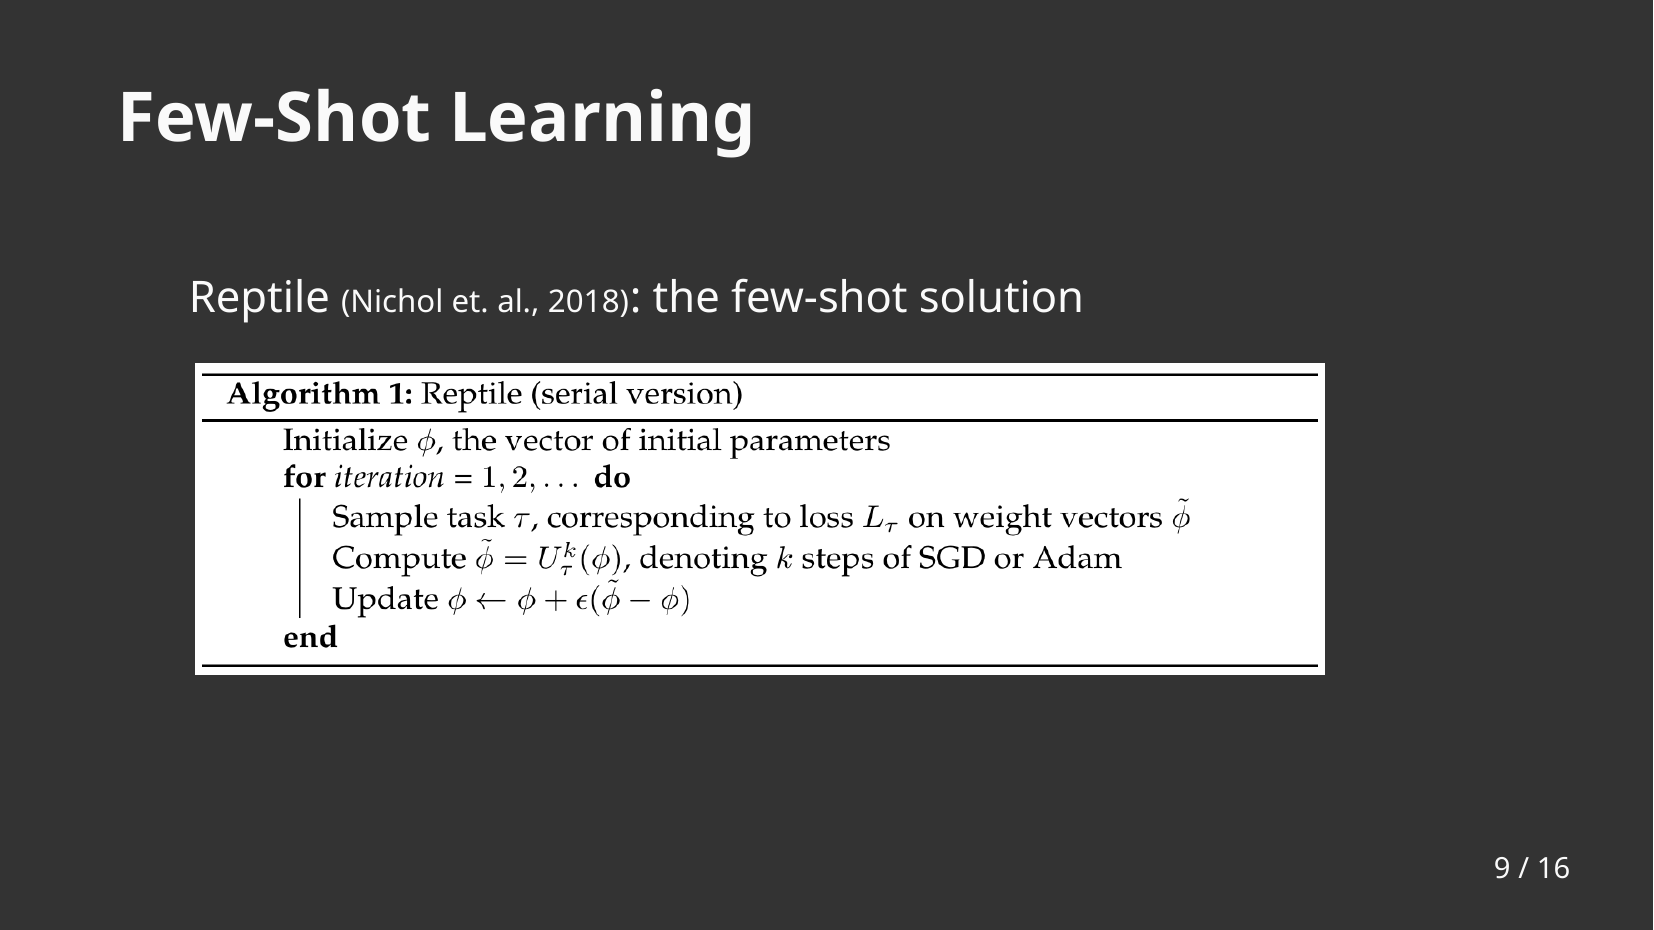

# Few-Shot Learning
Reptile (Nichol et. al., 2018): the few-shot solution
9